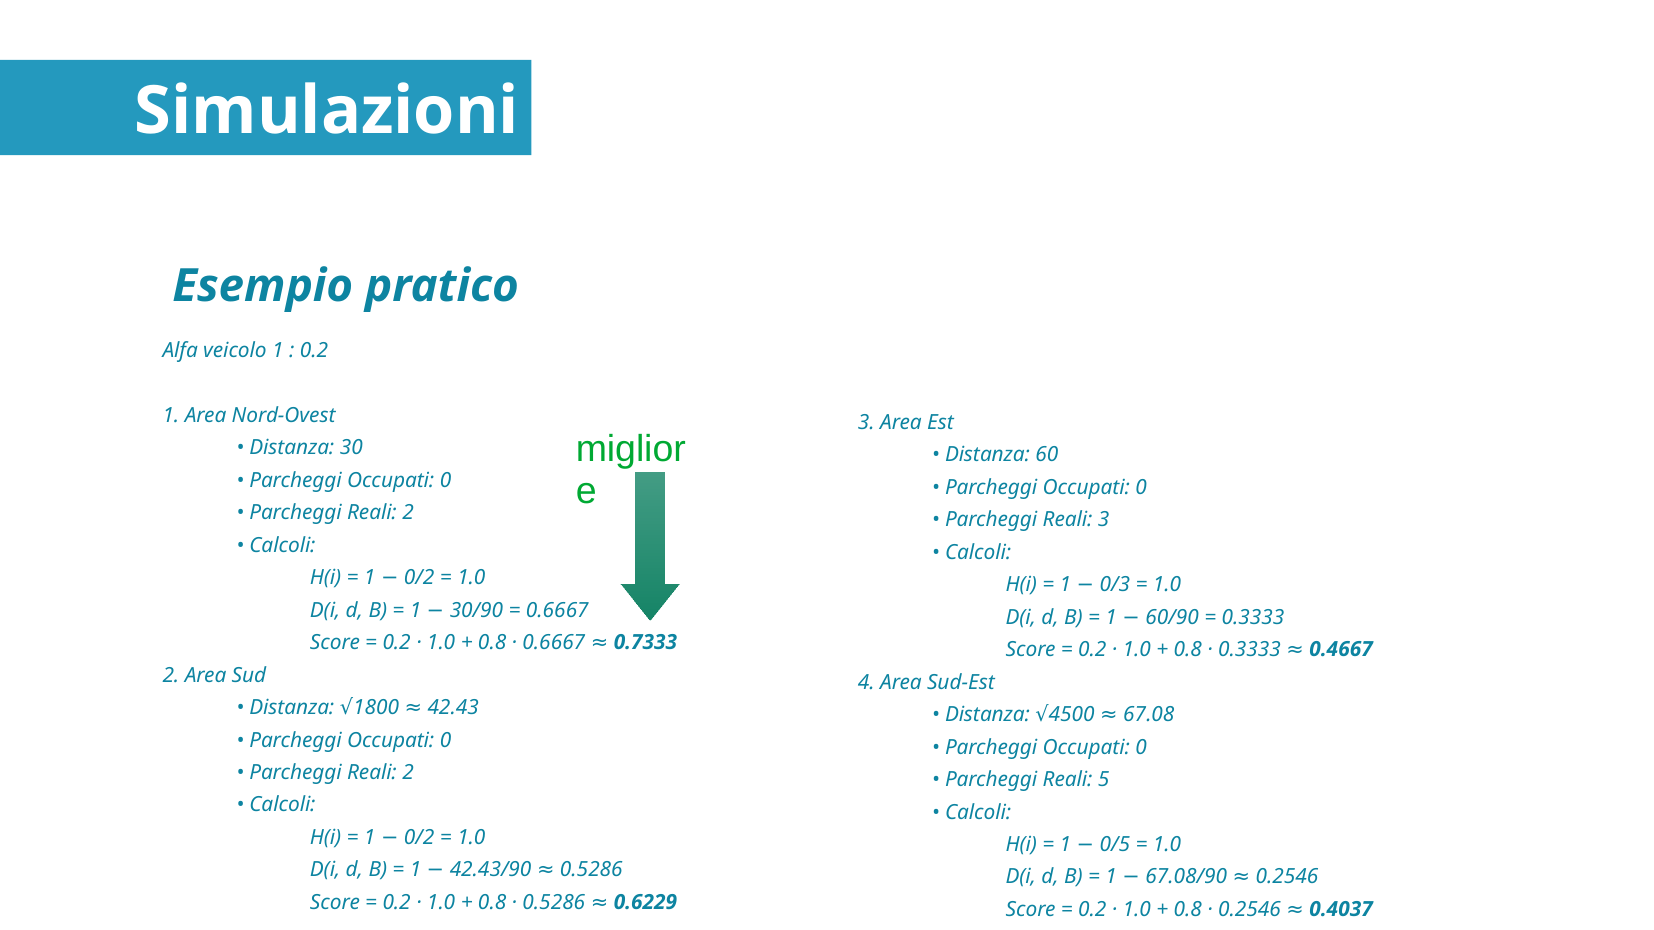

# Simulazioni
Esempio pratico
Alfa veicolo 1 : 0.2
1. Area Nord-Ovest
	• Distanza: 30
	• Parcheggi Occupati: 0
	• Parcheggi Reali: 2
	• Calcoli:
		H(i) = 1 − 0/2 = 1.0
		D(i, d, B) = 1 − 30/90 = 0.6667
		Score = 0.2 · 1.0 + 0.8 · 0.6667 ≈ 0.7333
2. Area Sud
	• Distanza: √1800 ≈ 42.43
	• Parcheggi Occupati: 0
	• Parcheggi Reali: 2
	• Calcoli:
		H(i) = 1 − 0/2 = 1.0
		D(i, d, B) = 1 − 42.43/90 ≈ 0.5286
		Score = 0.2 · 1.0 + 0.8 · 0.5286 ≈ 0.6229
3. Area Est
	• Distanza: 60
	• Parcheggi Occupati: 0
	• Parcheggi Reali: 3
	• Calcoli:
		H(i) = 1 − 0/3 = 1.0
		D(i, d, B) = 1 − 60/90 = 0.3333
		Score = 0.2 · 1.0 + 0.8 · 0.3333 ≈ 0.4667
4. Area Sud-Est
	• Distanza: √4500 ≈ 67.08
	• Parcheggi Occupati: 0
	• Parcheggi Reali: 5
	• Calcoli:
		H(i) = 1 − 0/5 = 1.0
		D(i, d, B) = 1 − 67.08/90 ≈ 0.2546
		Score = 0.2 · 1.0 + 0.8 · 0.2546 ≈ 0.4037
migliore